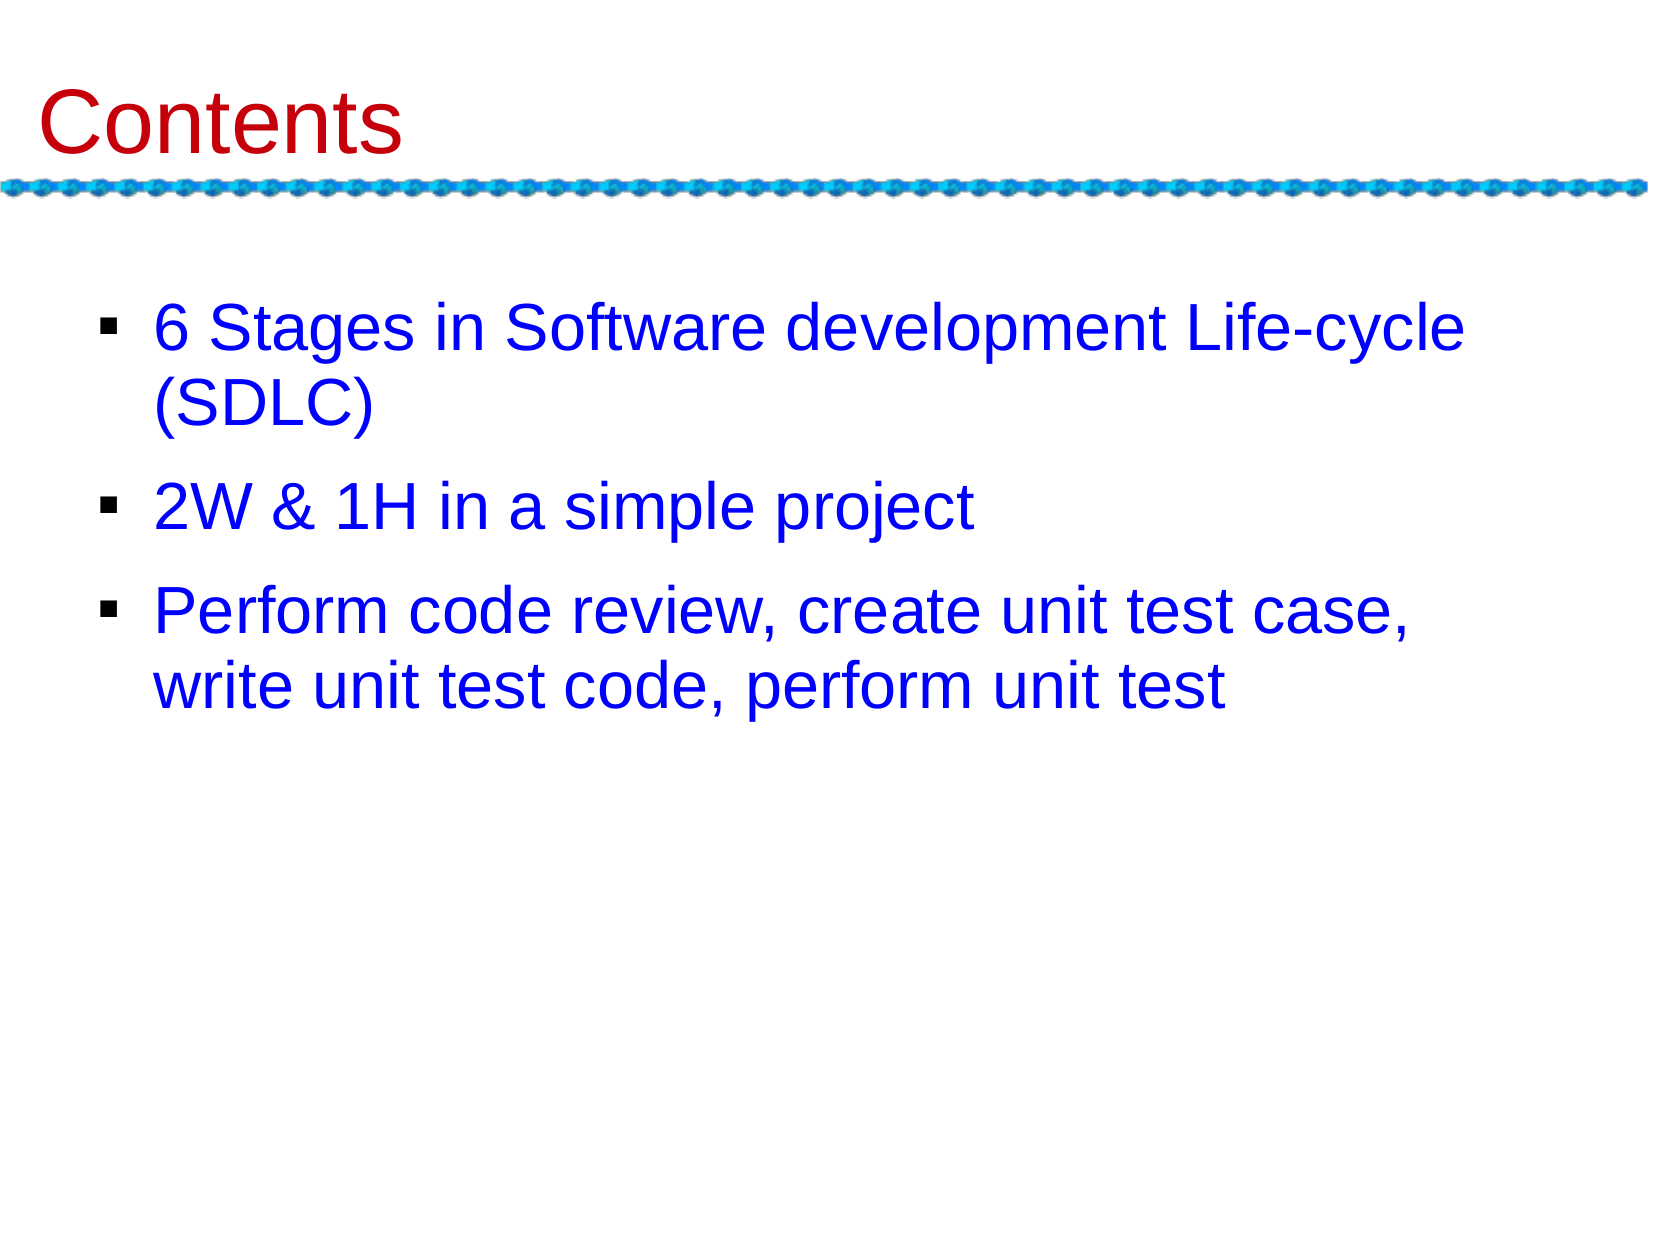

# Contents
6 Stages in Software development Life-cycle (SDLC)
2W & 1H in a simple project
Perform code review, create unit test case, write unit test code, perform unit test